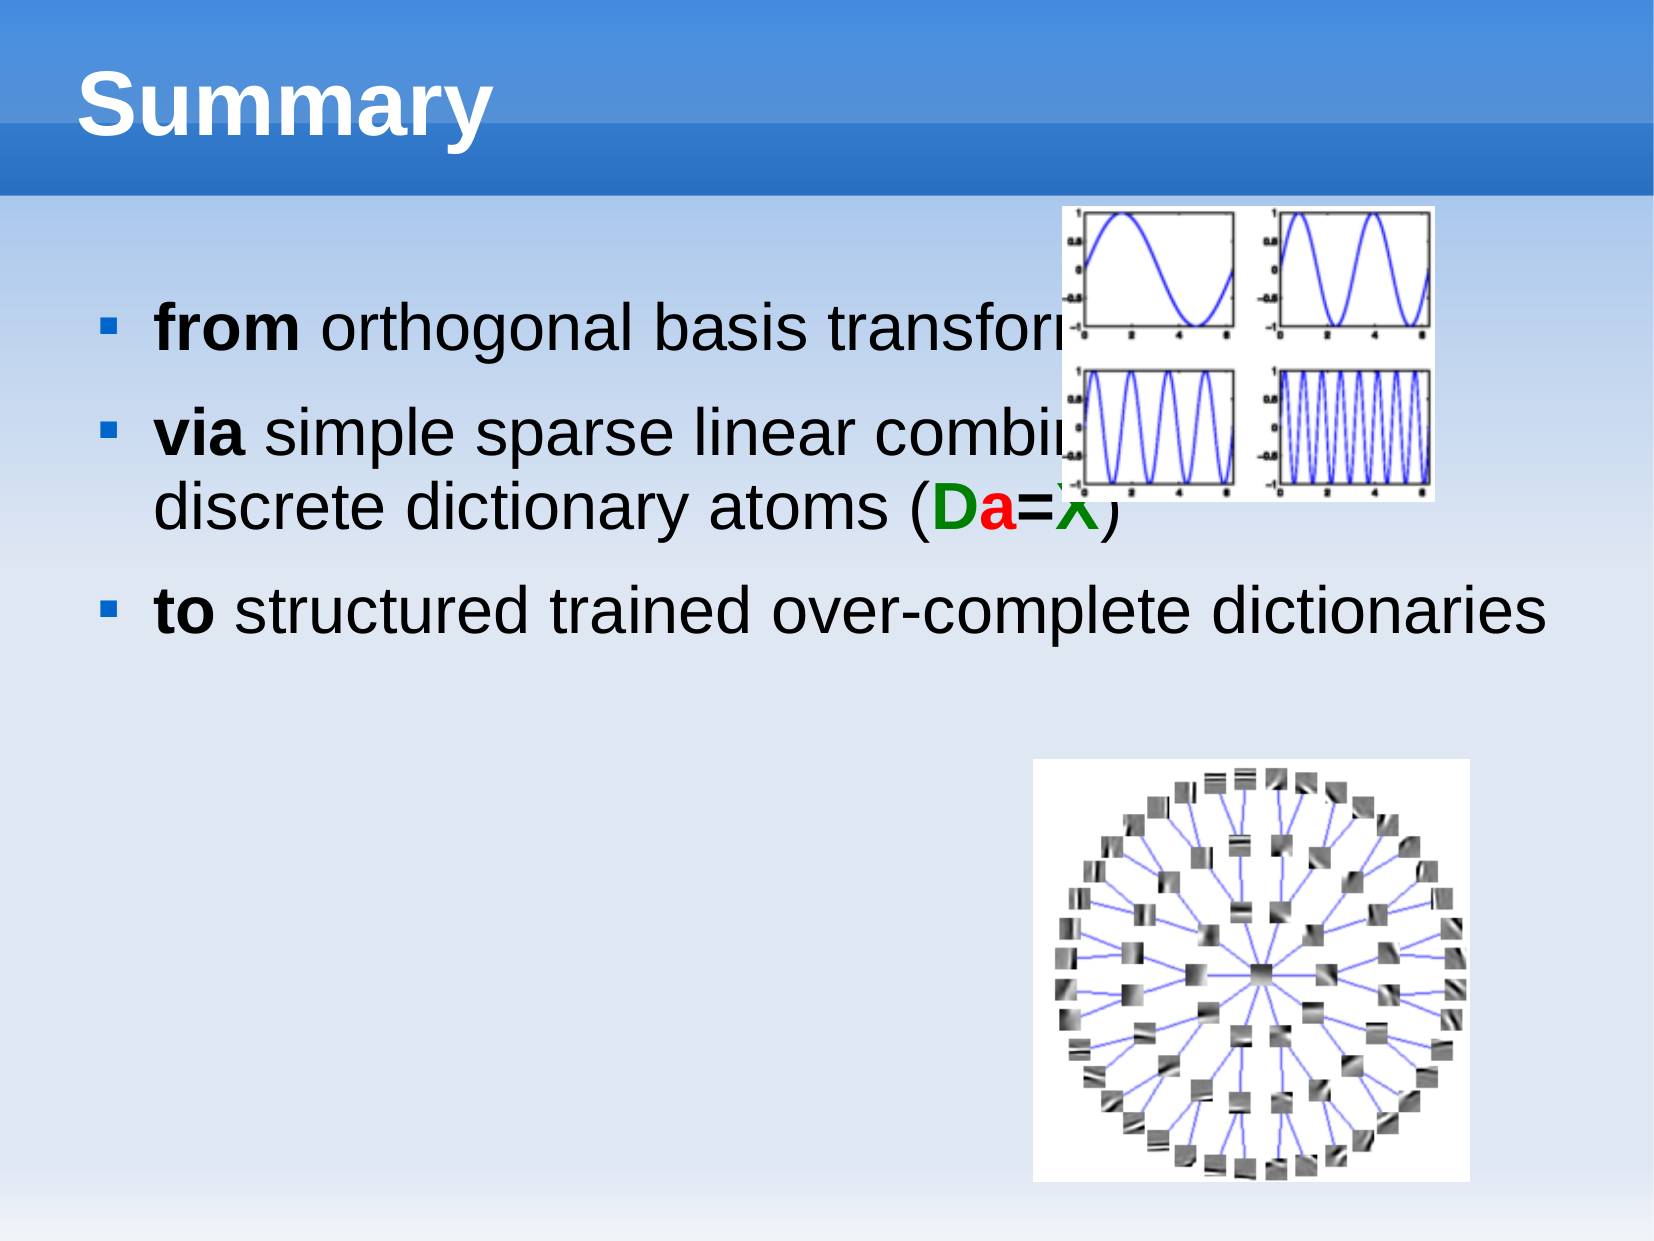

# Summary
from orthogonal basis transforms
via simple sparse linear combinations of discrete dictionary atoms (Da=X)
to structured trained over-complete dictionaries